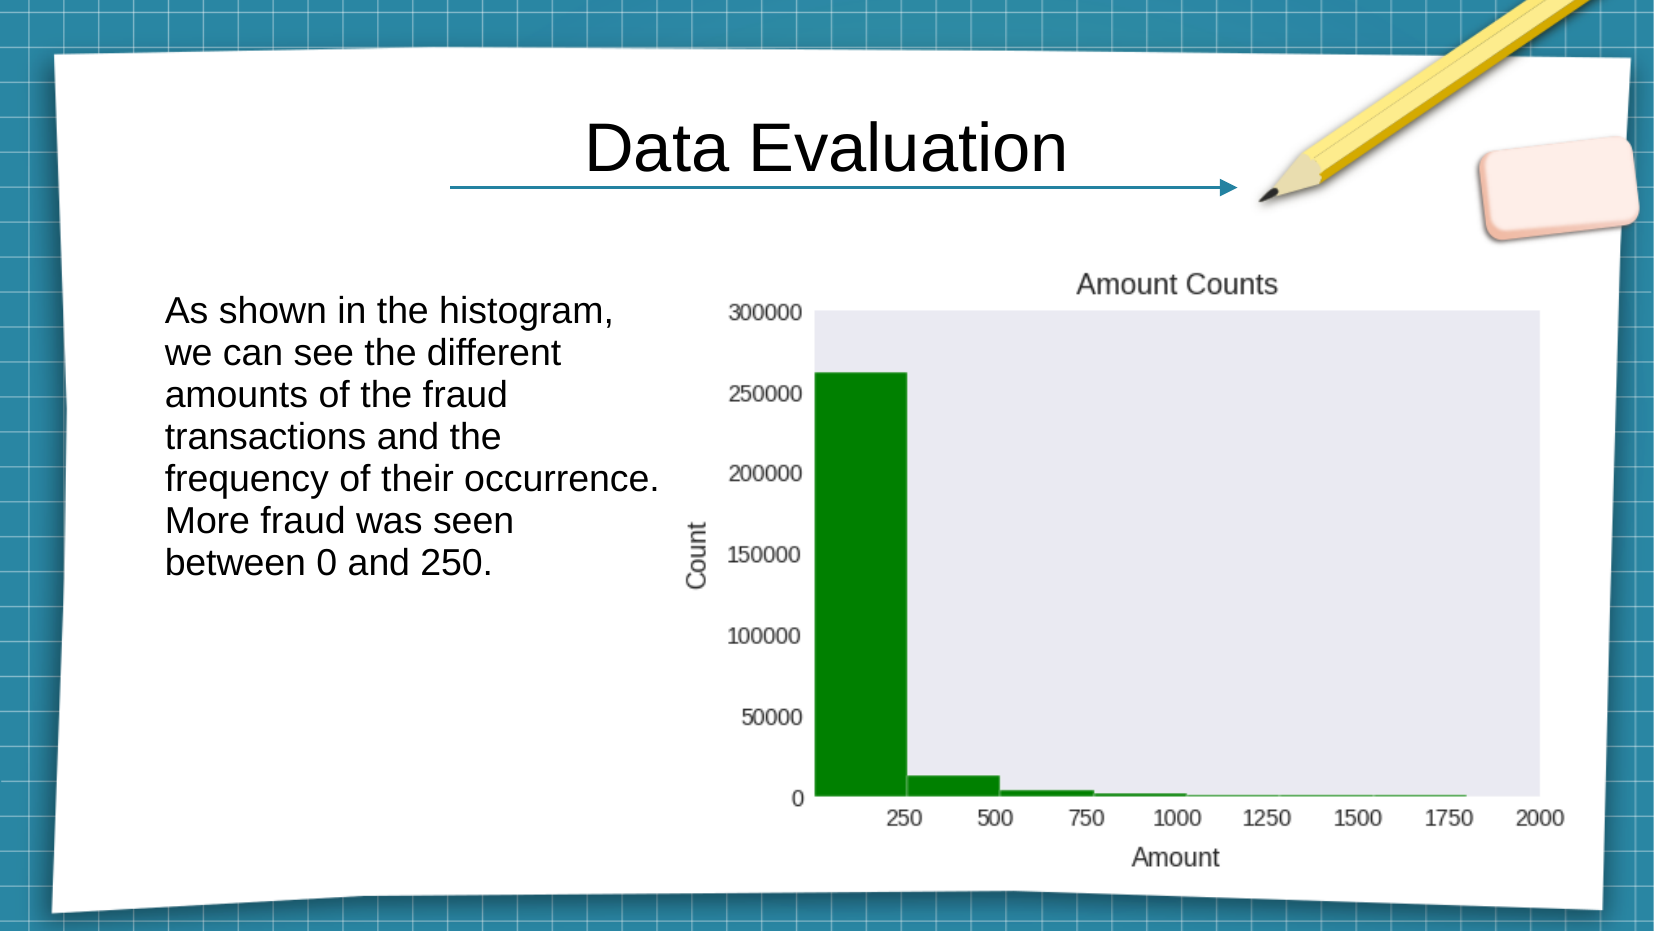

# Data Evaluation
As shown in the histogram, we can see the different amounts of the fraud transactions and the frequency of their occurrence. More fraud was seen between 0 and 250.